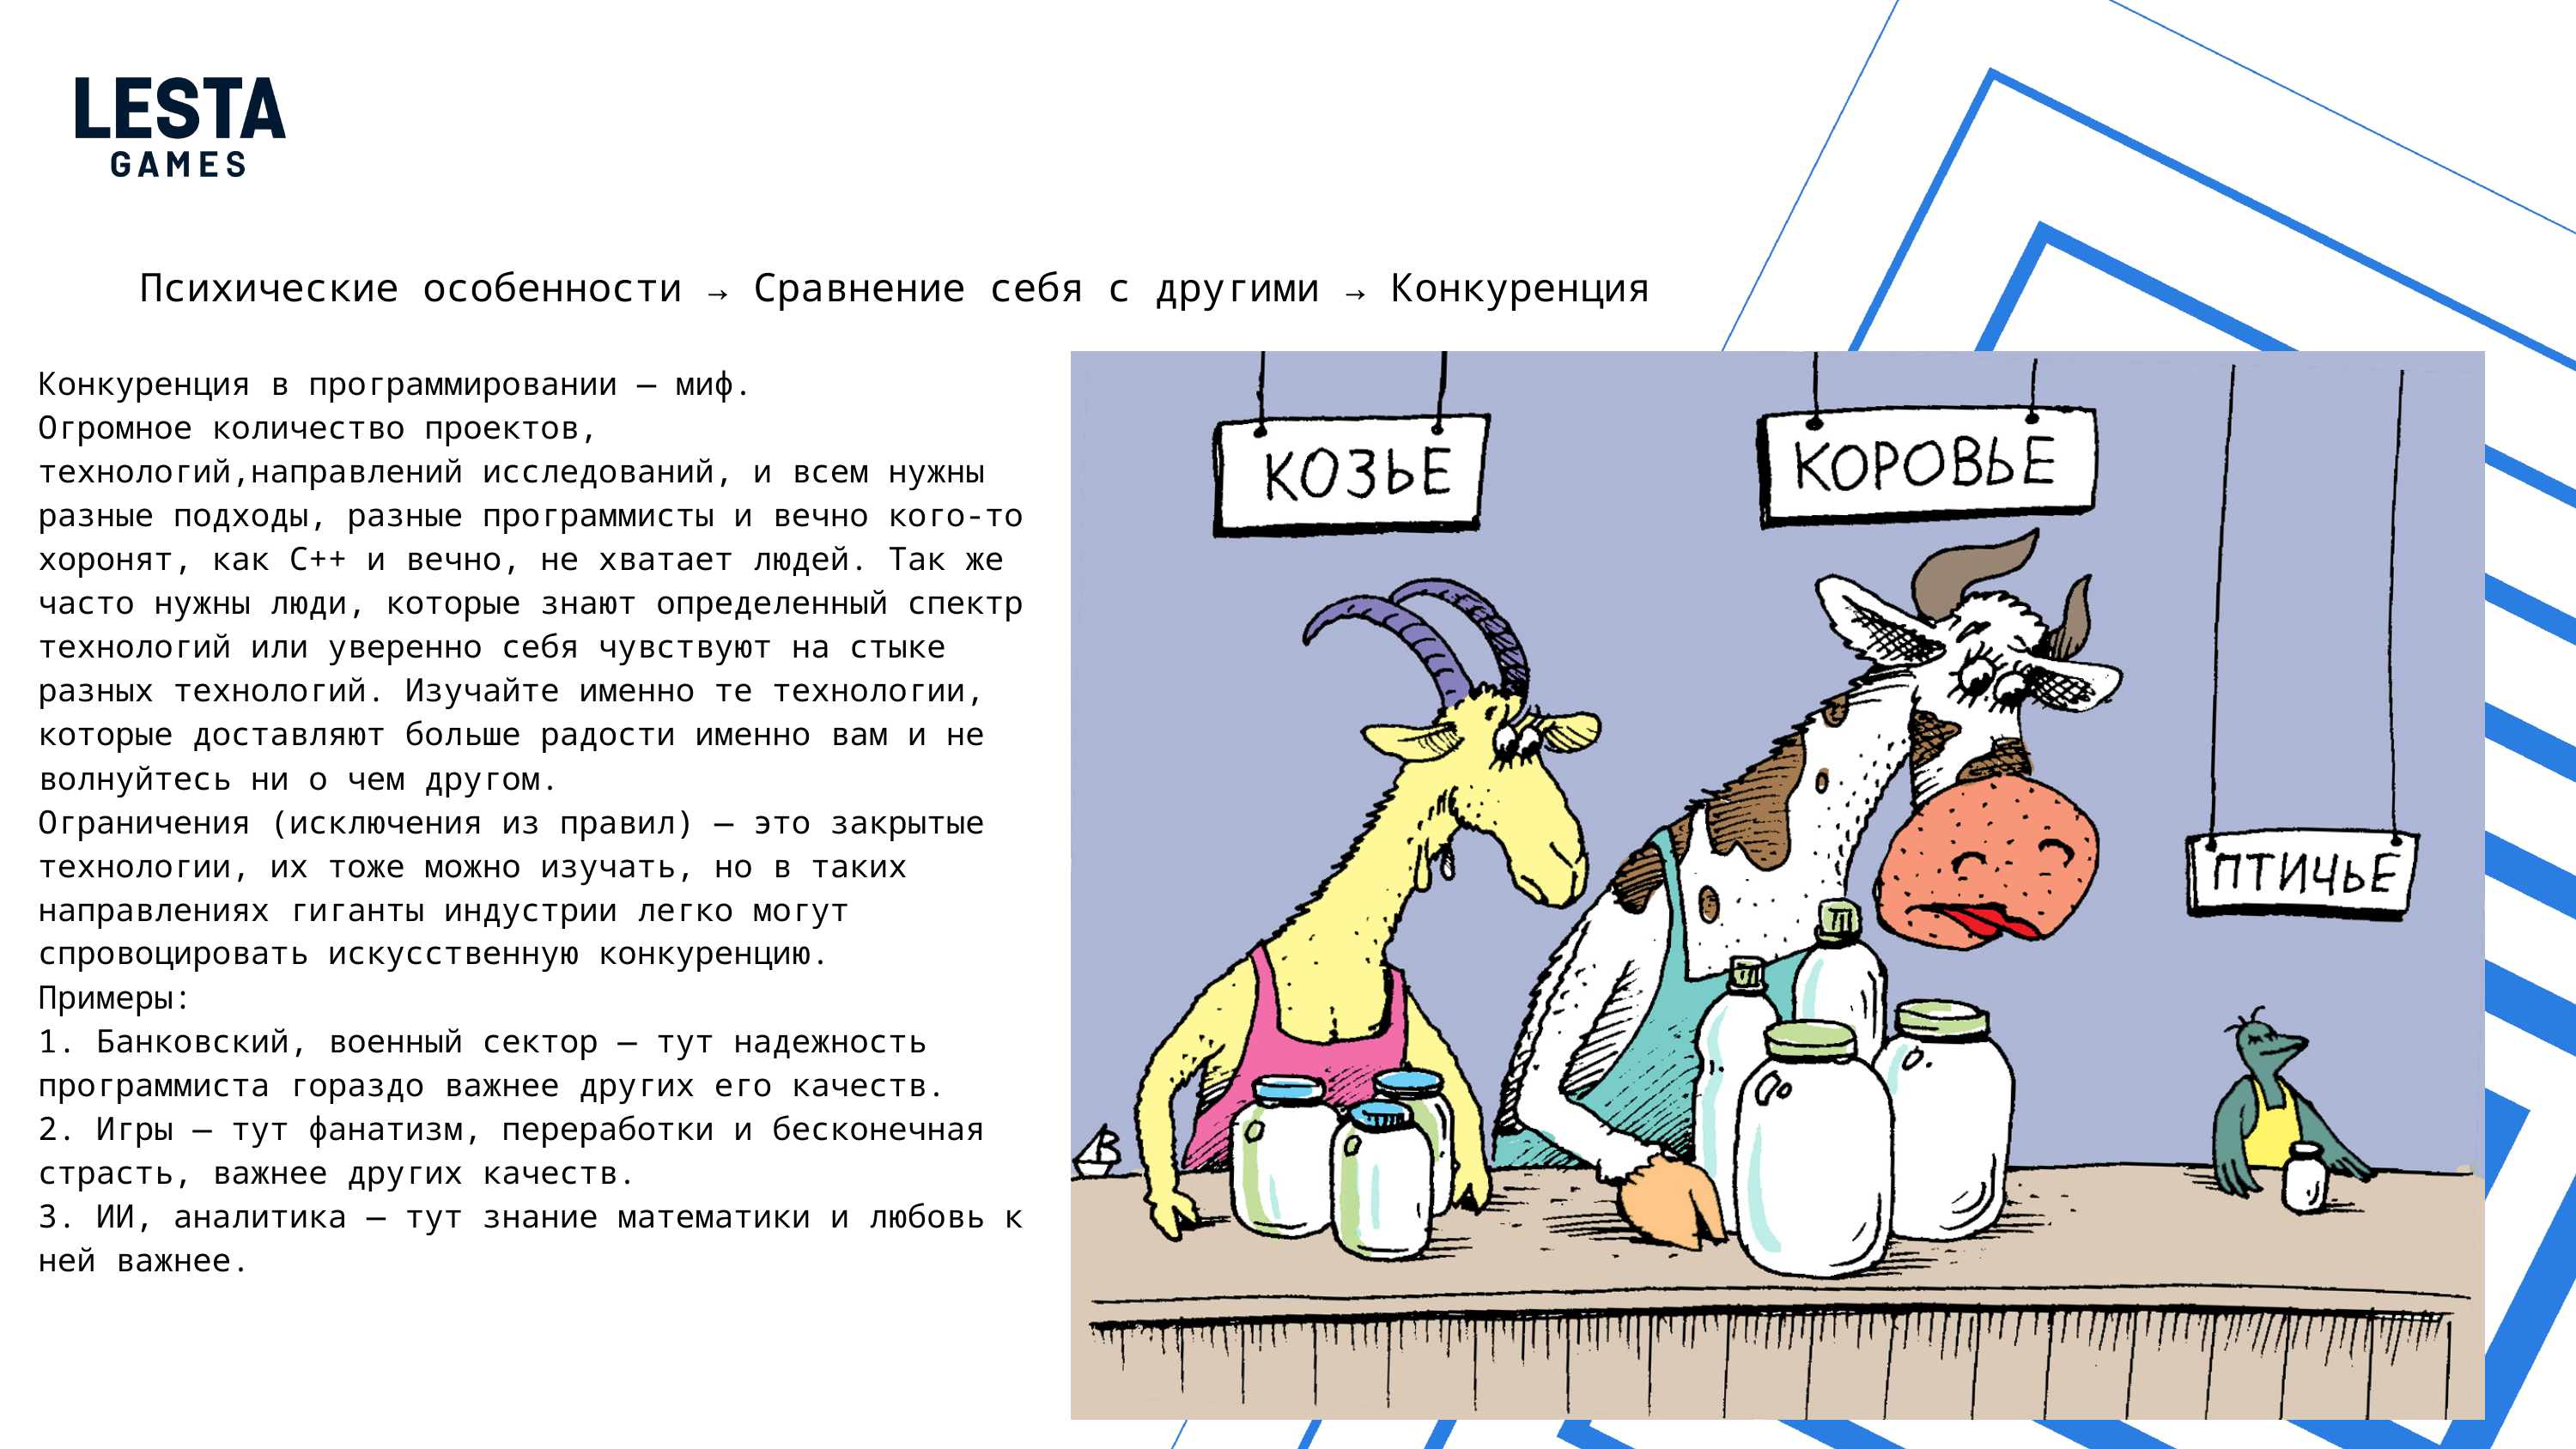

Психические особенности → Сравнение себя с другими → Конкуренция
Конкуренция в программировании — миф.
Огромное количество проектов, технологий,направлений исследований, и всем нужны разные подходы, разные программисты и вечно кого-то хоронят, как С++ и вечно, не хватает людей. Так же часто нужны люди, которые знают определенный спектр технологий или уверенно себя чувствуют на стыке разных технологий. Изучайте именно те технологии, которые доставляют больше радости именно вам и не волнуйтесь ни о чем другом.
Ограничения (исключения из правил) — это закрытые технологии, их тоже можно изучать, но в таких направлениях гиганты индустрии легко могут спровоцировать искусственную конкуренцию.
Примеры:
1. Банковский, военный сектор — тут надежность программиста гораздо важнее других его качеств.
2. Игры — тут фанатизм, переработки и бесконечная страсть, важнее других качеств.
3. ИИ, аналитика — тут знание математики и любовь к ней важнее.